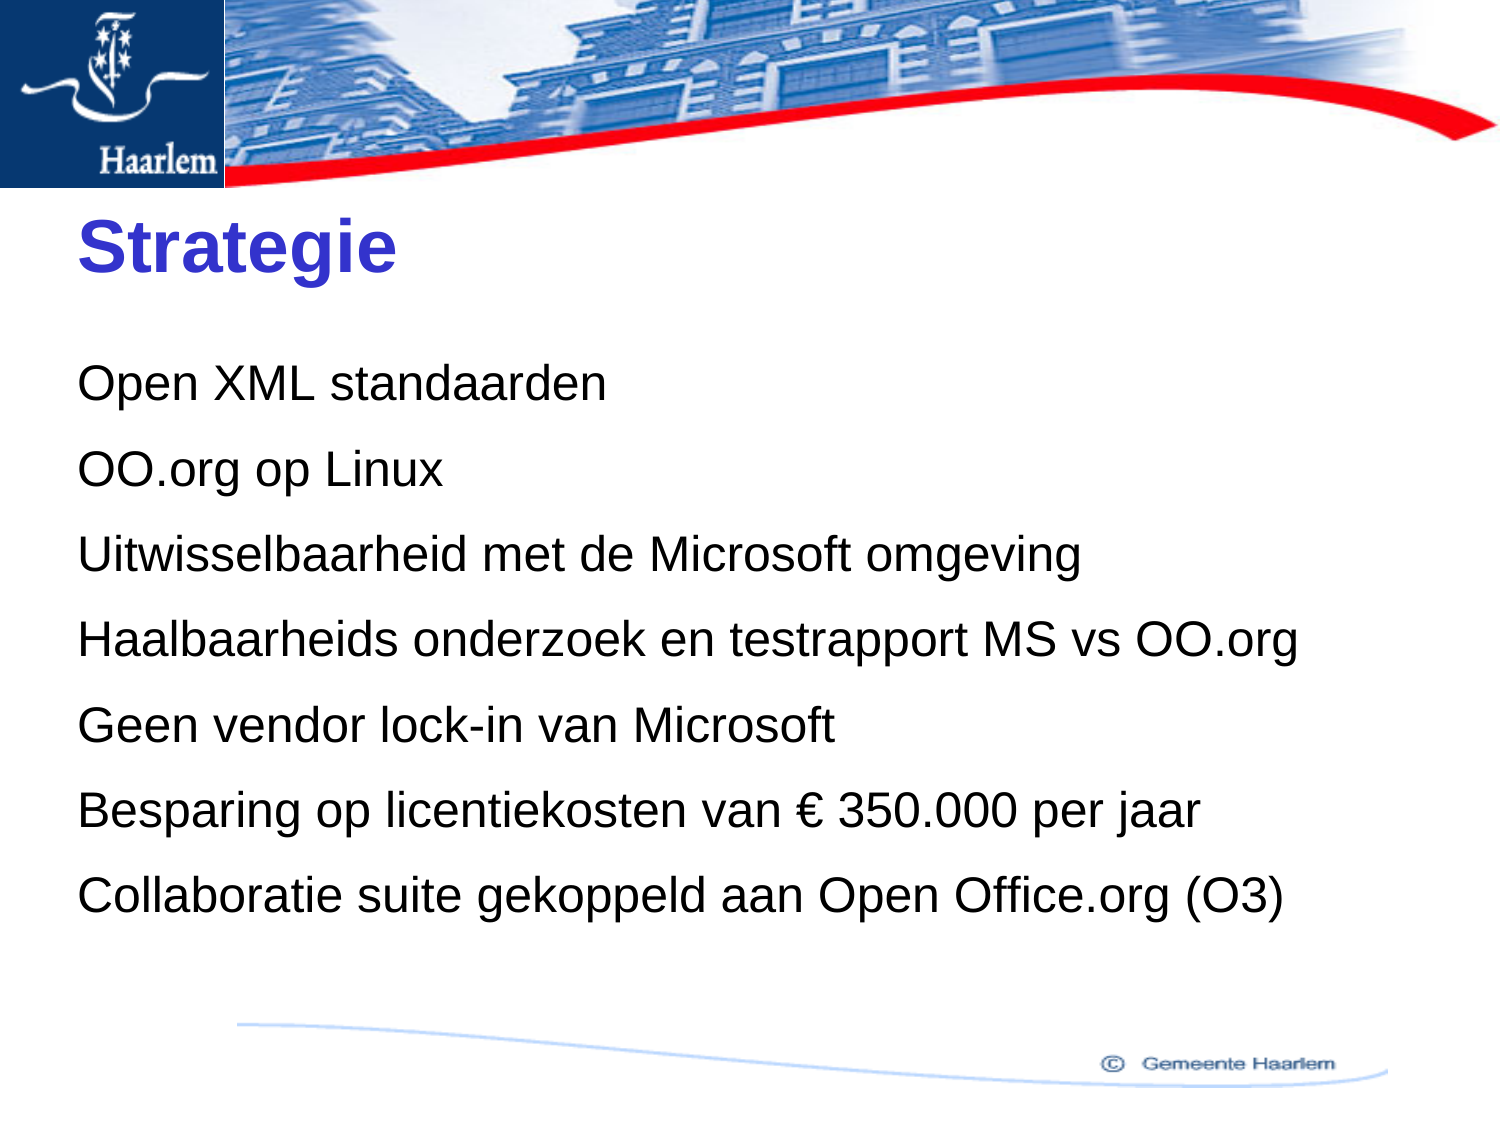

Strategie
Open XML standaarden
OO.org op Linux
Uitwisselbaarheid met de Microsoft omgeving
Haalbaarheids onderzoek en testrapport MS vs OO.org
Geen vendor lock-in van Microsoft
Besparing op licentiekosten van € 350.000 per jaar
Collaboratie suite gekoppeld aan Open Office.org (O3)